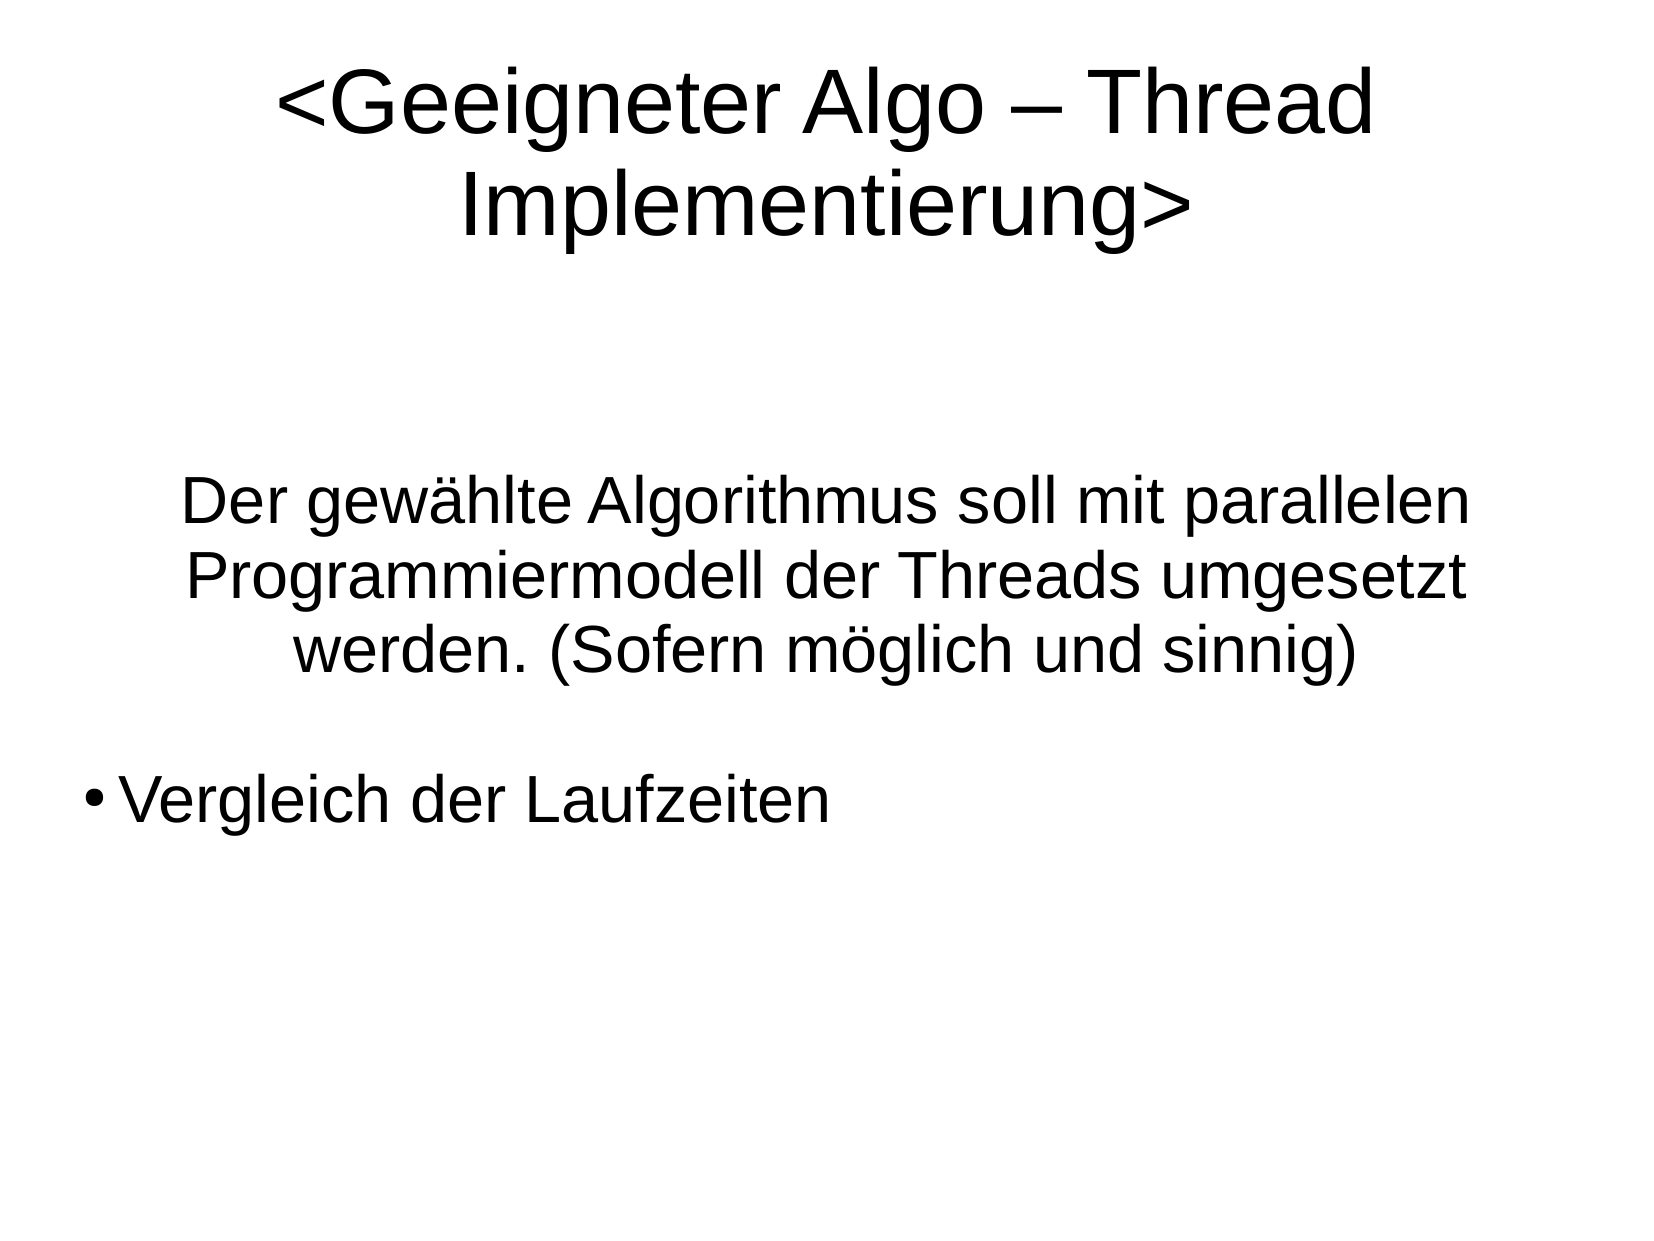

# <Geeigneter Algo – Thread Implementierung>
Der gewählte Algorithmus soll mit parallelen Programmiermodell der Threads umgesetzt werden. (Sofern möglich und sinnig)
Vergleich der Laufzeiten